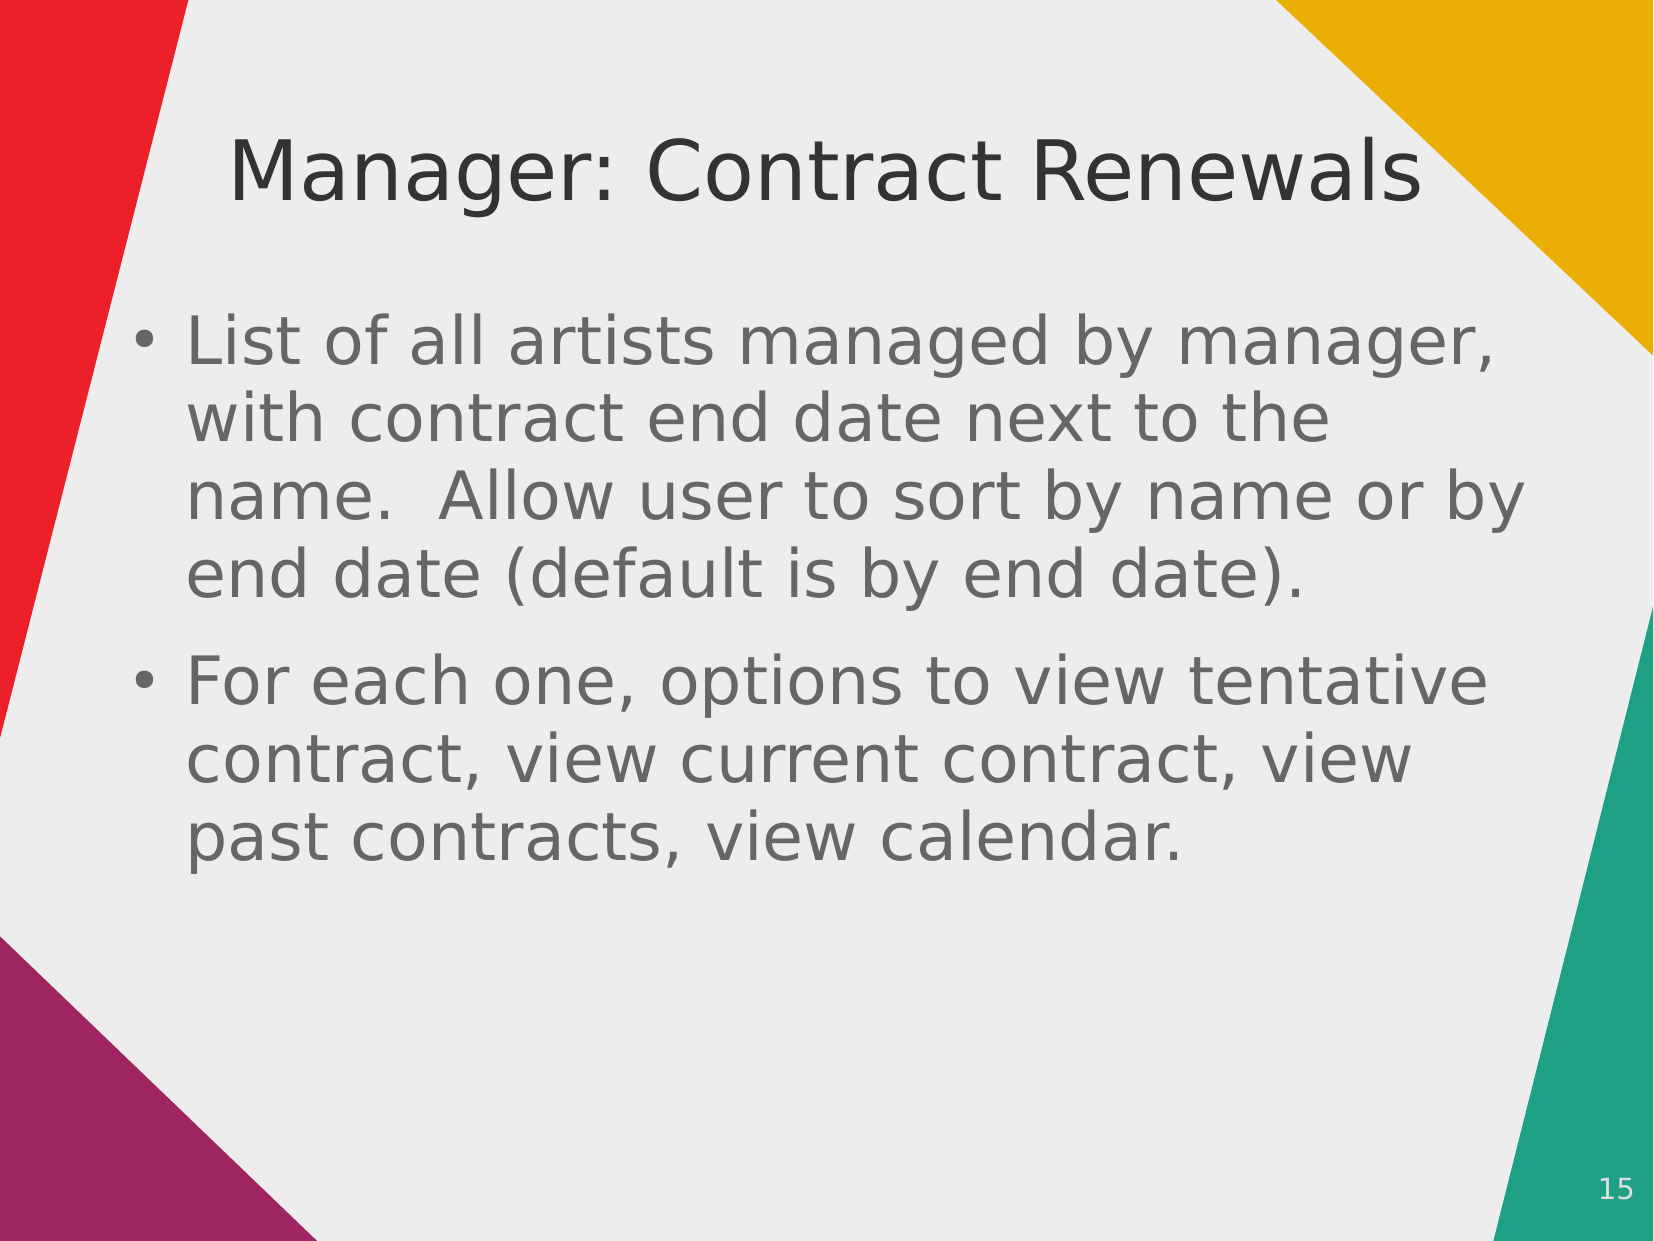

# Manager: Contract Renewals
List of all artists managed by manager, with contract end date next to the name. Allow user to sort by name or by end date (default is by end date).
For each one, options to view tentative contract, view current contract, view past contracts, view calendar.
15